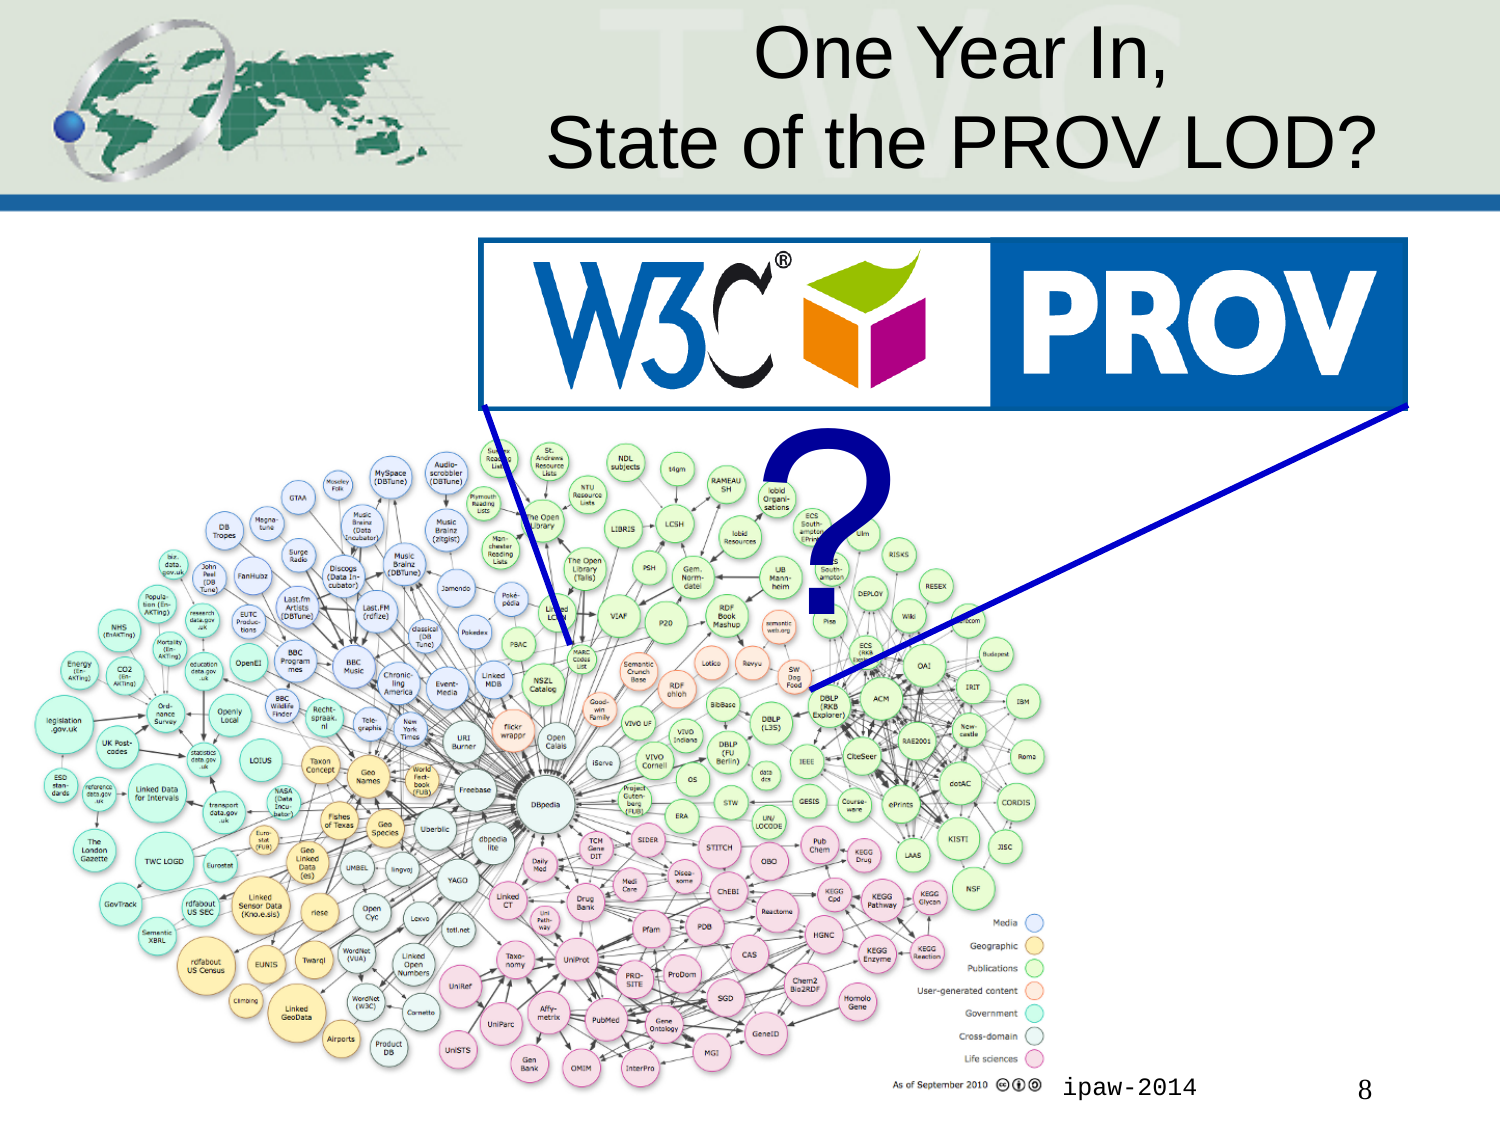

# One Year In, State of the PROV LOD?
?
10 Jun 2014
@timrdf http://bit.ly/lebo-ipaw-2014
8